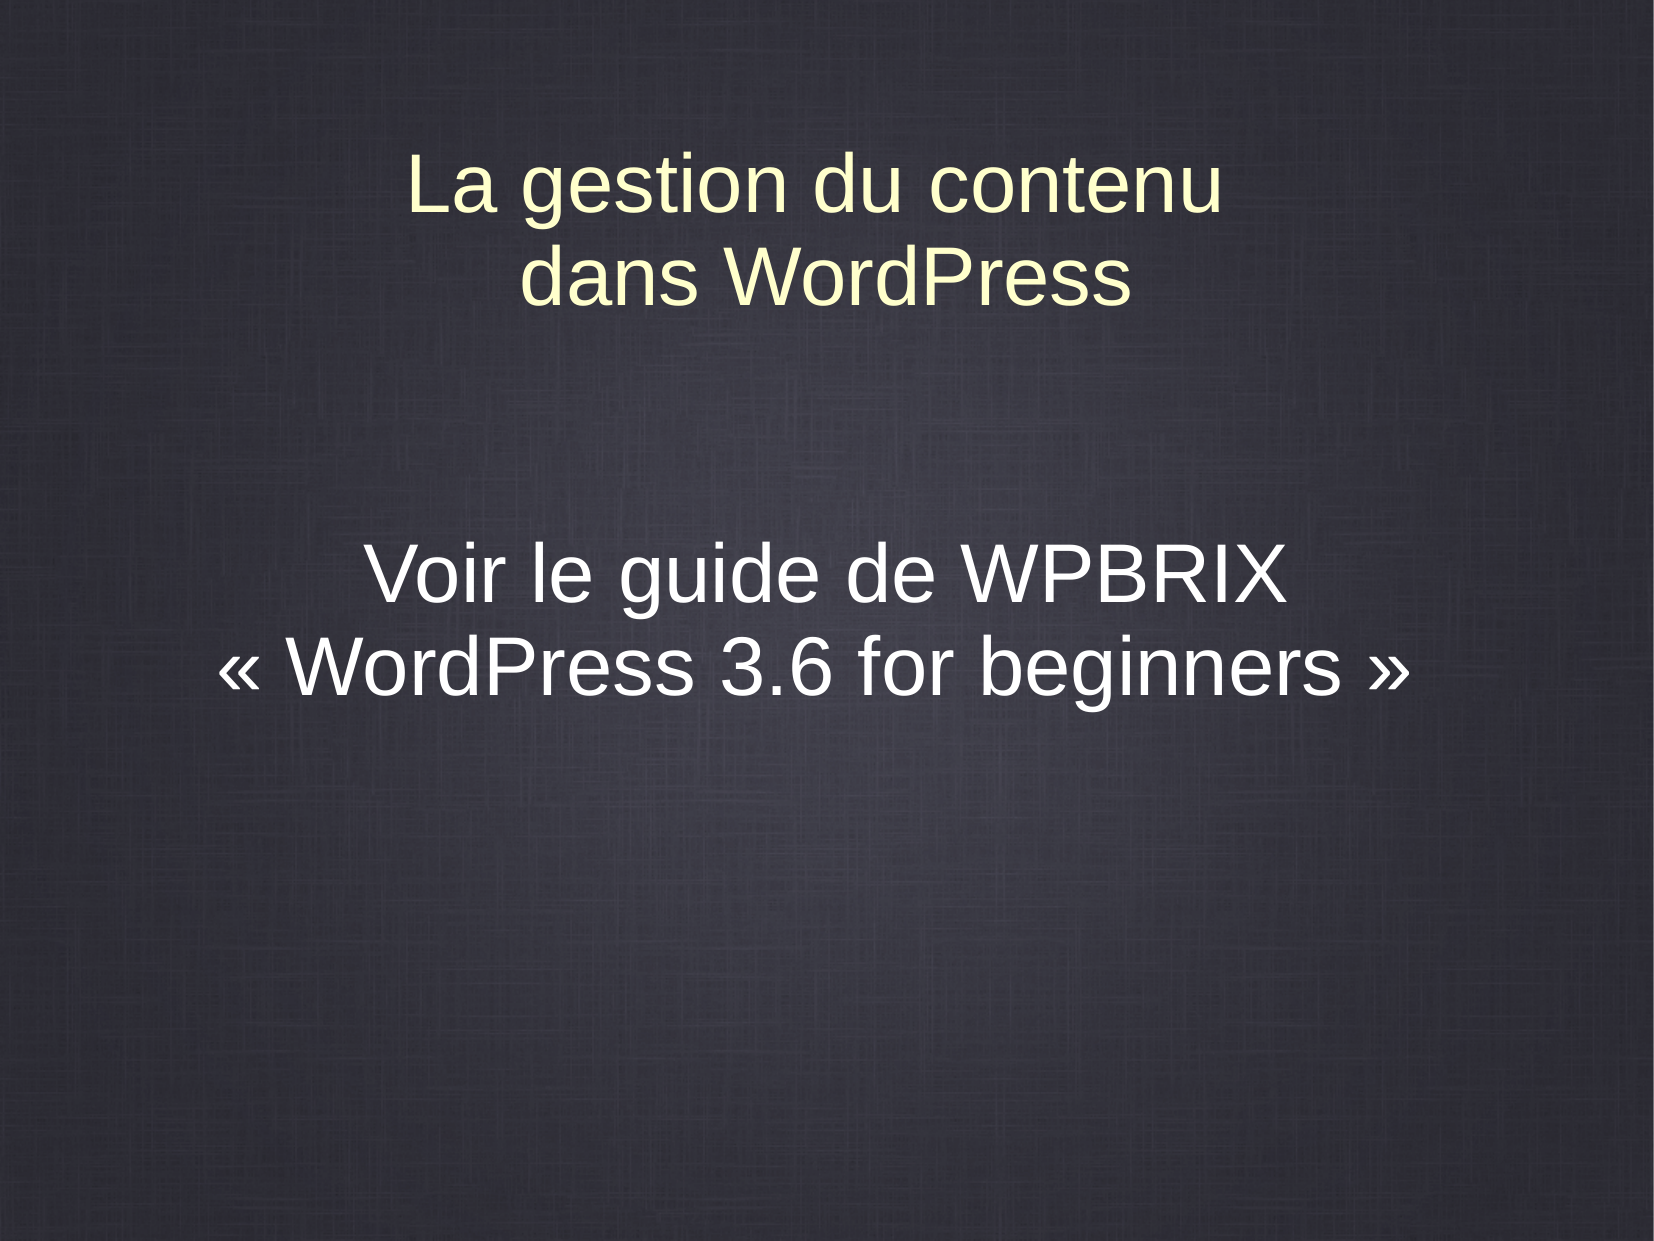

La gestion du contenu
dans WordPress
Voir le guide de WPBRIX
« WordPress 3.6 for beginners »